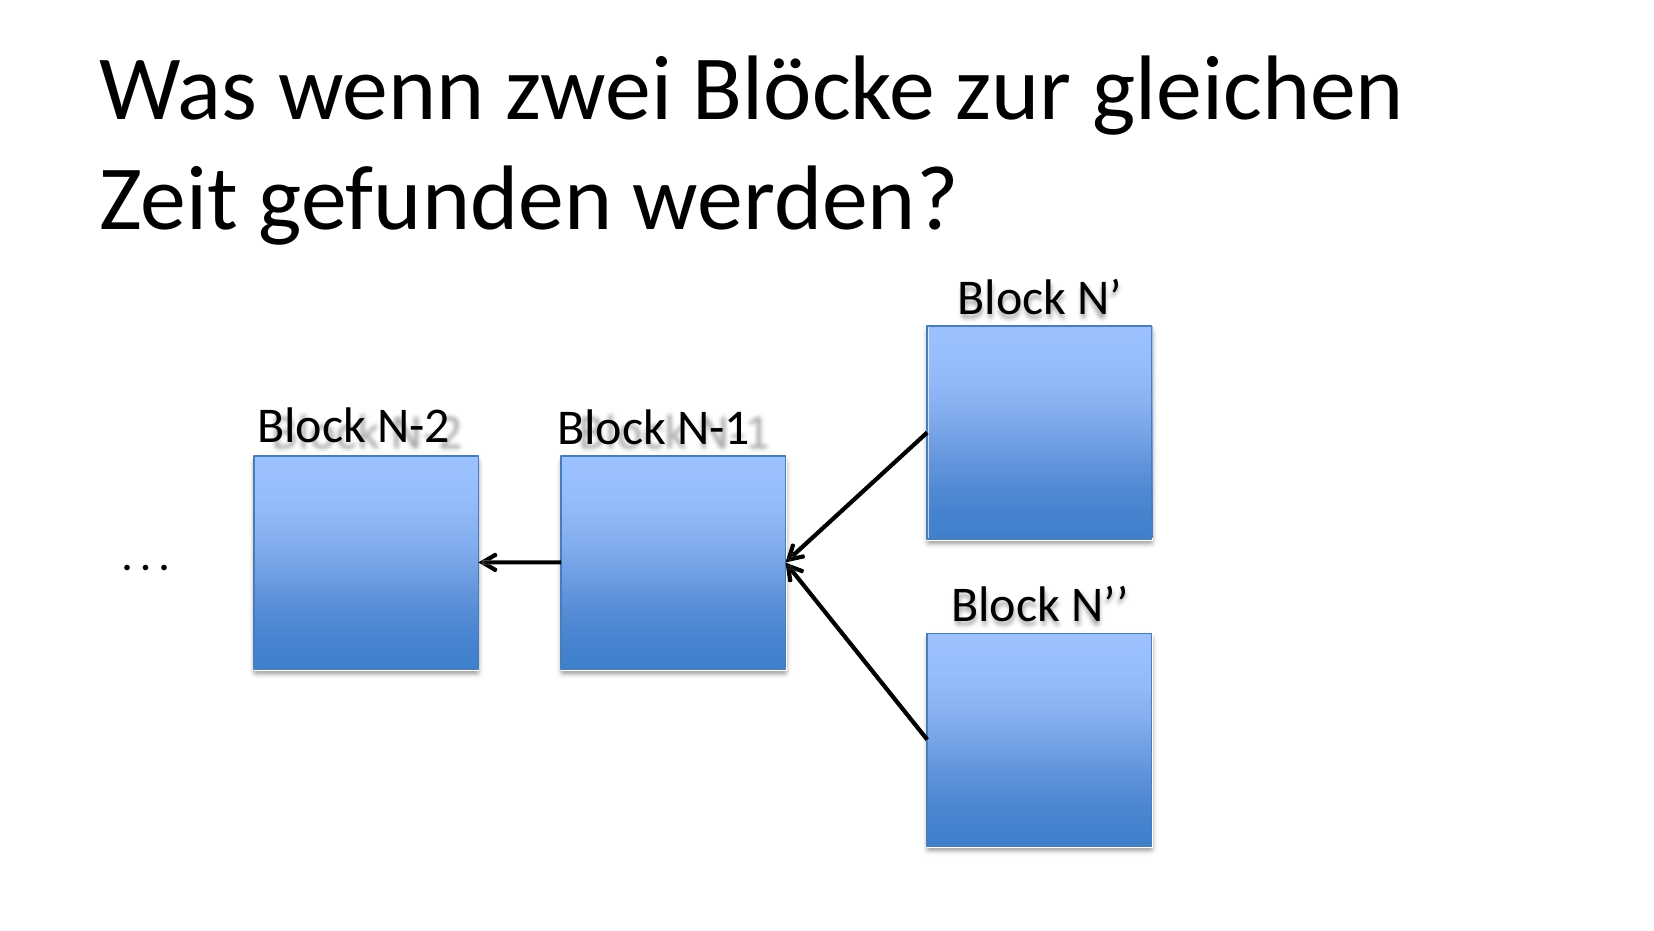

# Was wenn zwei Blöcke zur gleichen Zeit gefunden werden?
Block N’
Block N-2
Block N-1
. . .
Block N’’